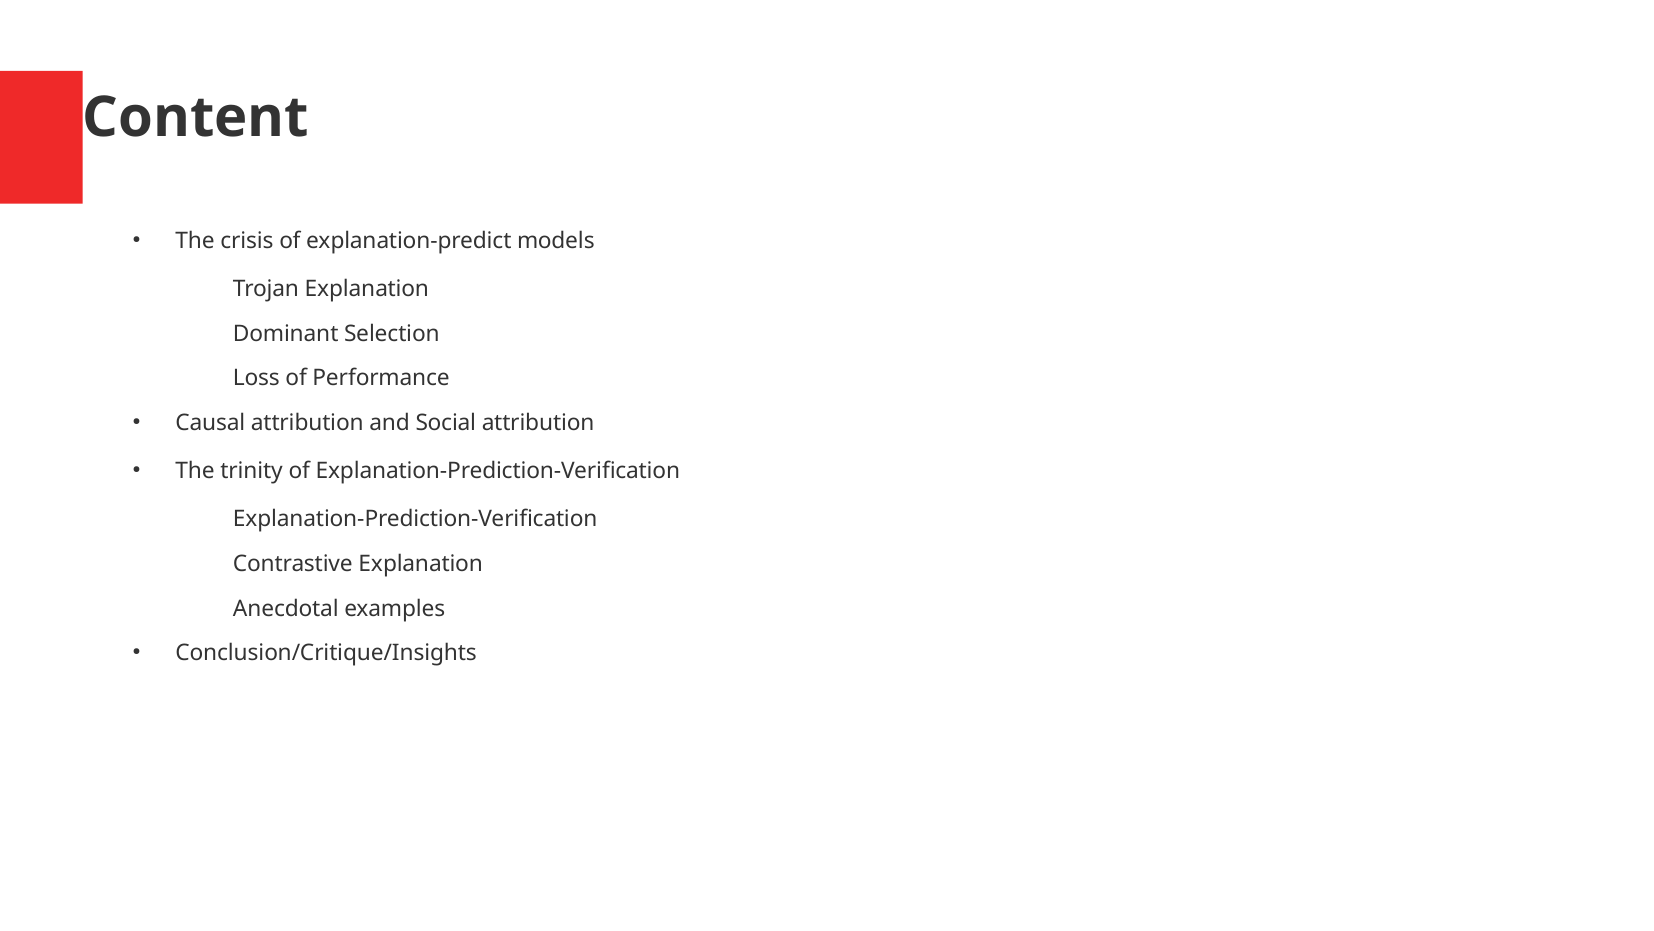

# Content
The crisis of explanation-predict models
Trojan Explanation
Dominant Selection
Loss of Performance
Causal attribution and Social attribution
The trinity of Explanation-Prediction-Verification
Explanation-Prediction-Verification
Contrastive Explanation
Anecdotal examples
Conclusion/Critique/Insights